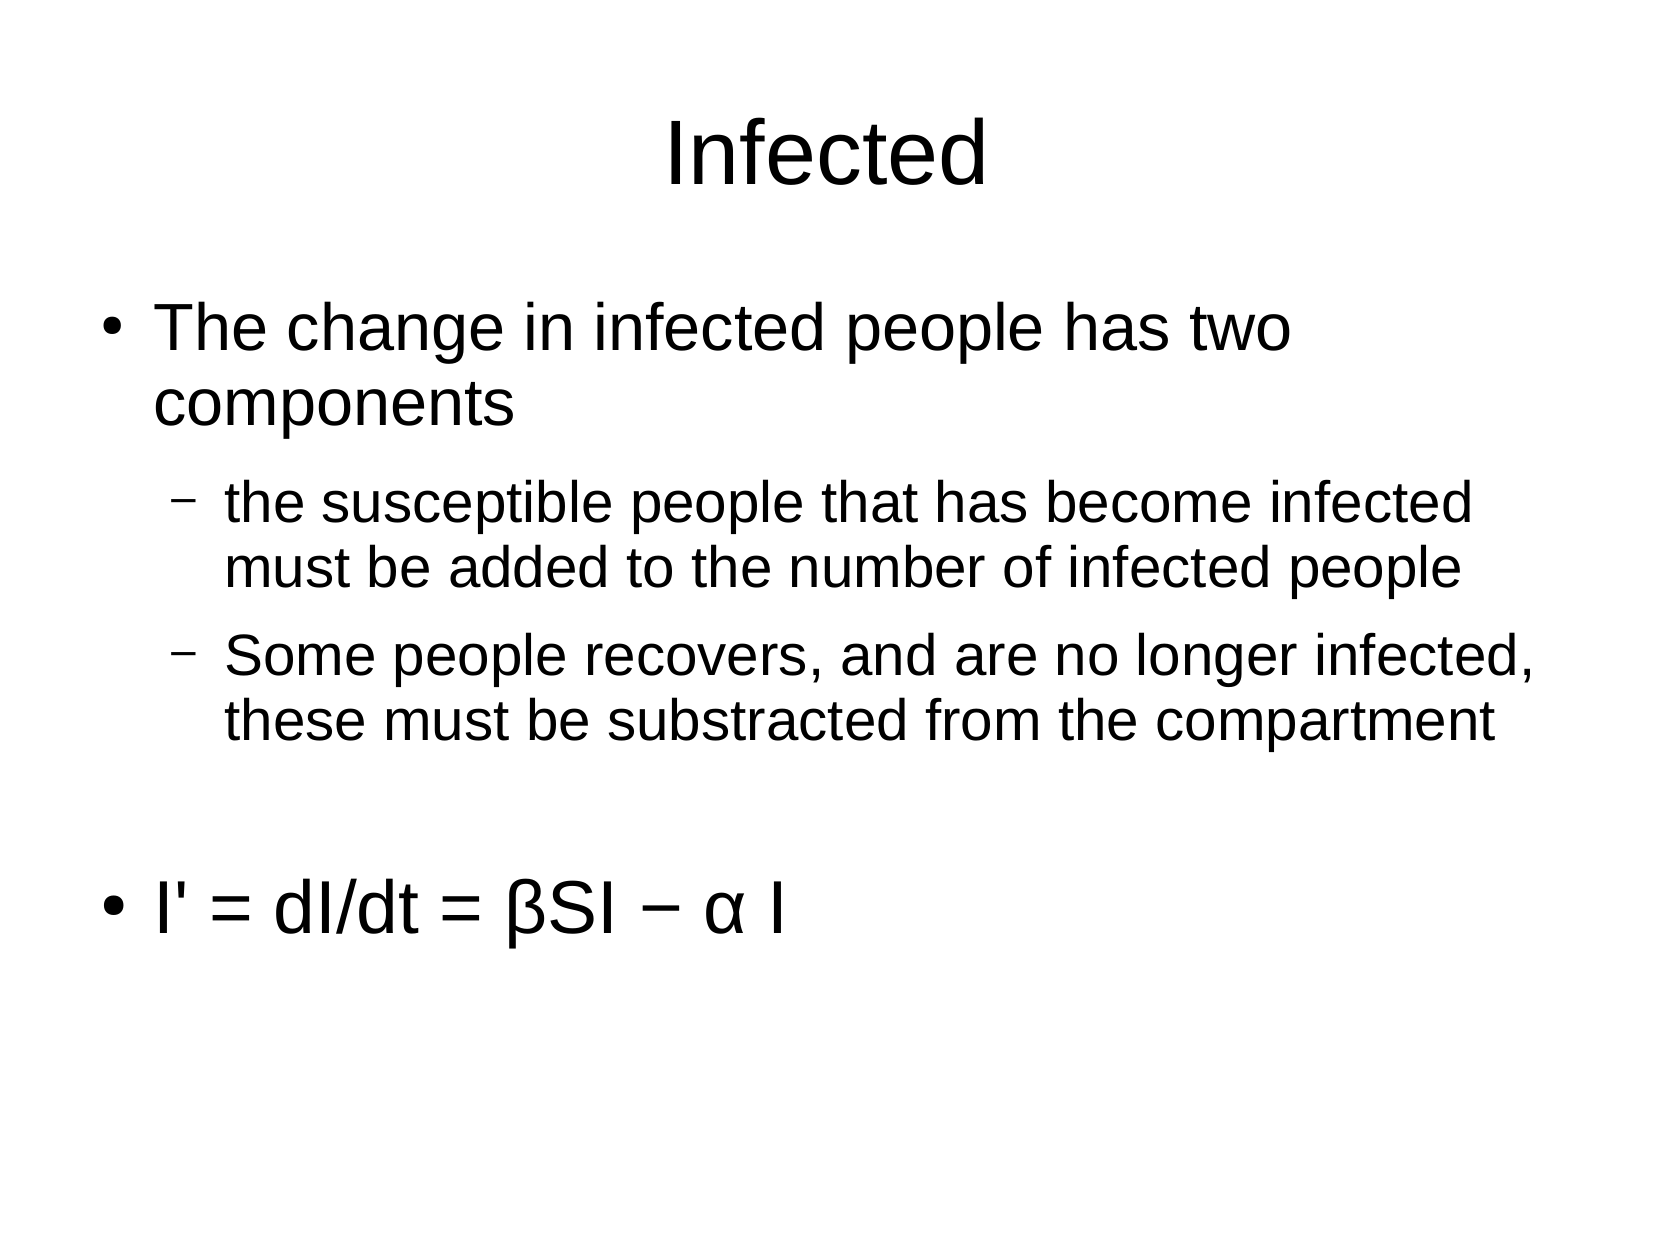

# Infected
The change in infected people has two components
the susceptible people that has become infected must be added to the number of infected people
Some people recovers, and are no longer infected, these must be substracted from the compartment
I' = dI/dt = βSI − α I